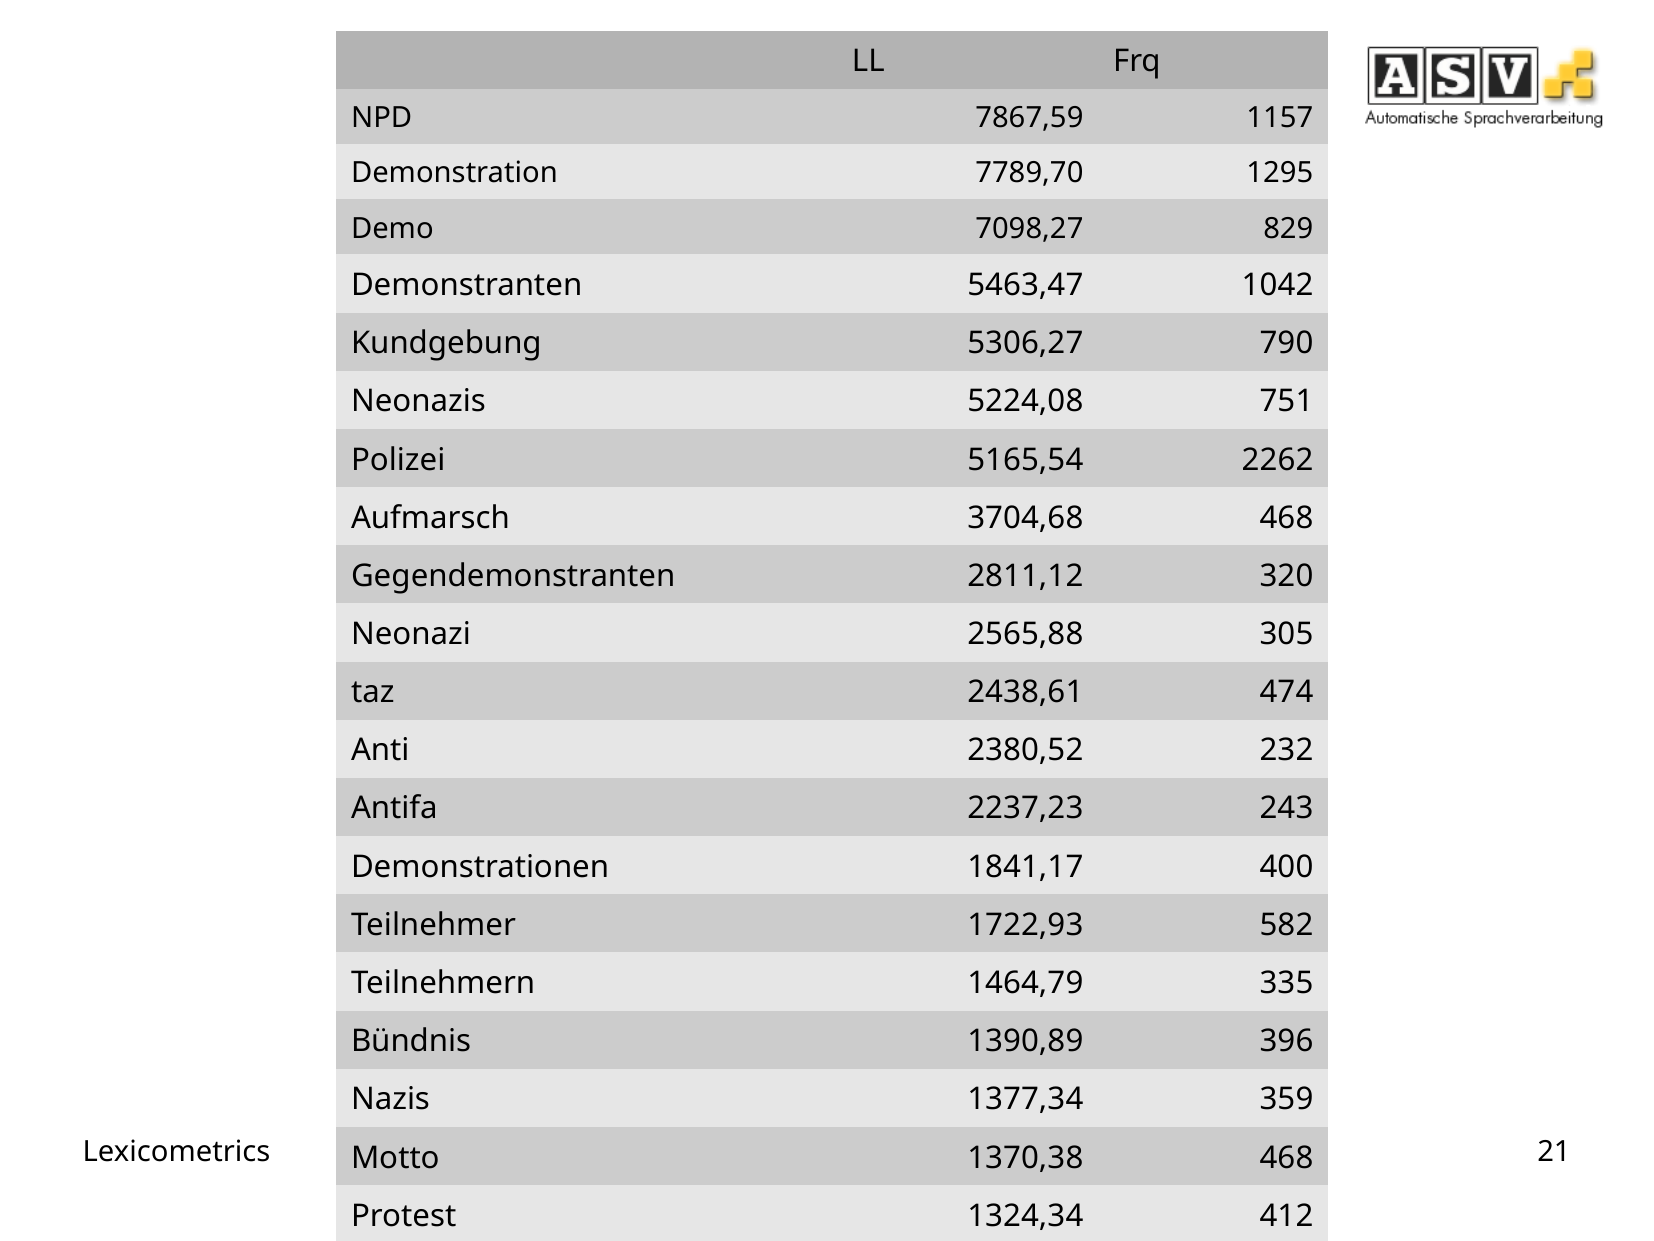

| | LL | Frq |
| --- | --- | --- |
| NPD | 7867,59 | 1157 |
| Demonstration | 7789,70 | 1295 |
| Demo | 7098,27 | 829 |
| Demonstranten | 5463,47 | 1042 |
| Kundgebung | 5306,27 | 790 |
| Neonazis | 5224,08 | 751 |
| Polizei | 5165,54 | 2262 |
| Aufmarsch | 3704,68 | 468 |
| Gegendemonstranten | 2811,12 | 320 |
| Neonazi | 2565,88 | 305 |
| taz | 2438,61 | 474 |
| Anti | 2380,52 | 232 |
| Antifa | 2237,23 | 243 |
| Demonstrationen | 1841,17 | 400 |
| Teilnehmer | 1722,93 | 582 |
| Teilnehmern | 1464,79 | 335 |
| Bündnis | 1390,89 | 396 |
| Nazis | 1377,34 | 359 |
| Motto | 1370,38 | 468 |
| Protest | 1324,34 | 412 |
#
Lexicometrics
21